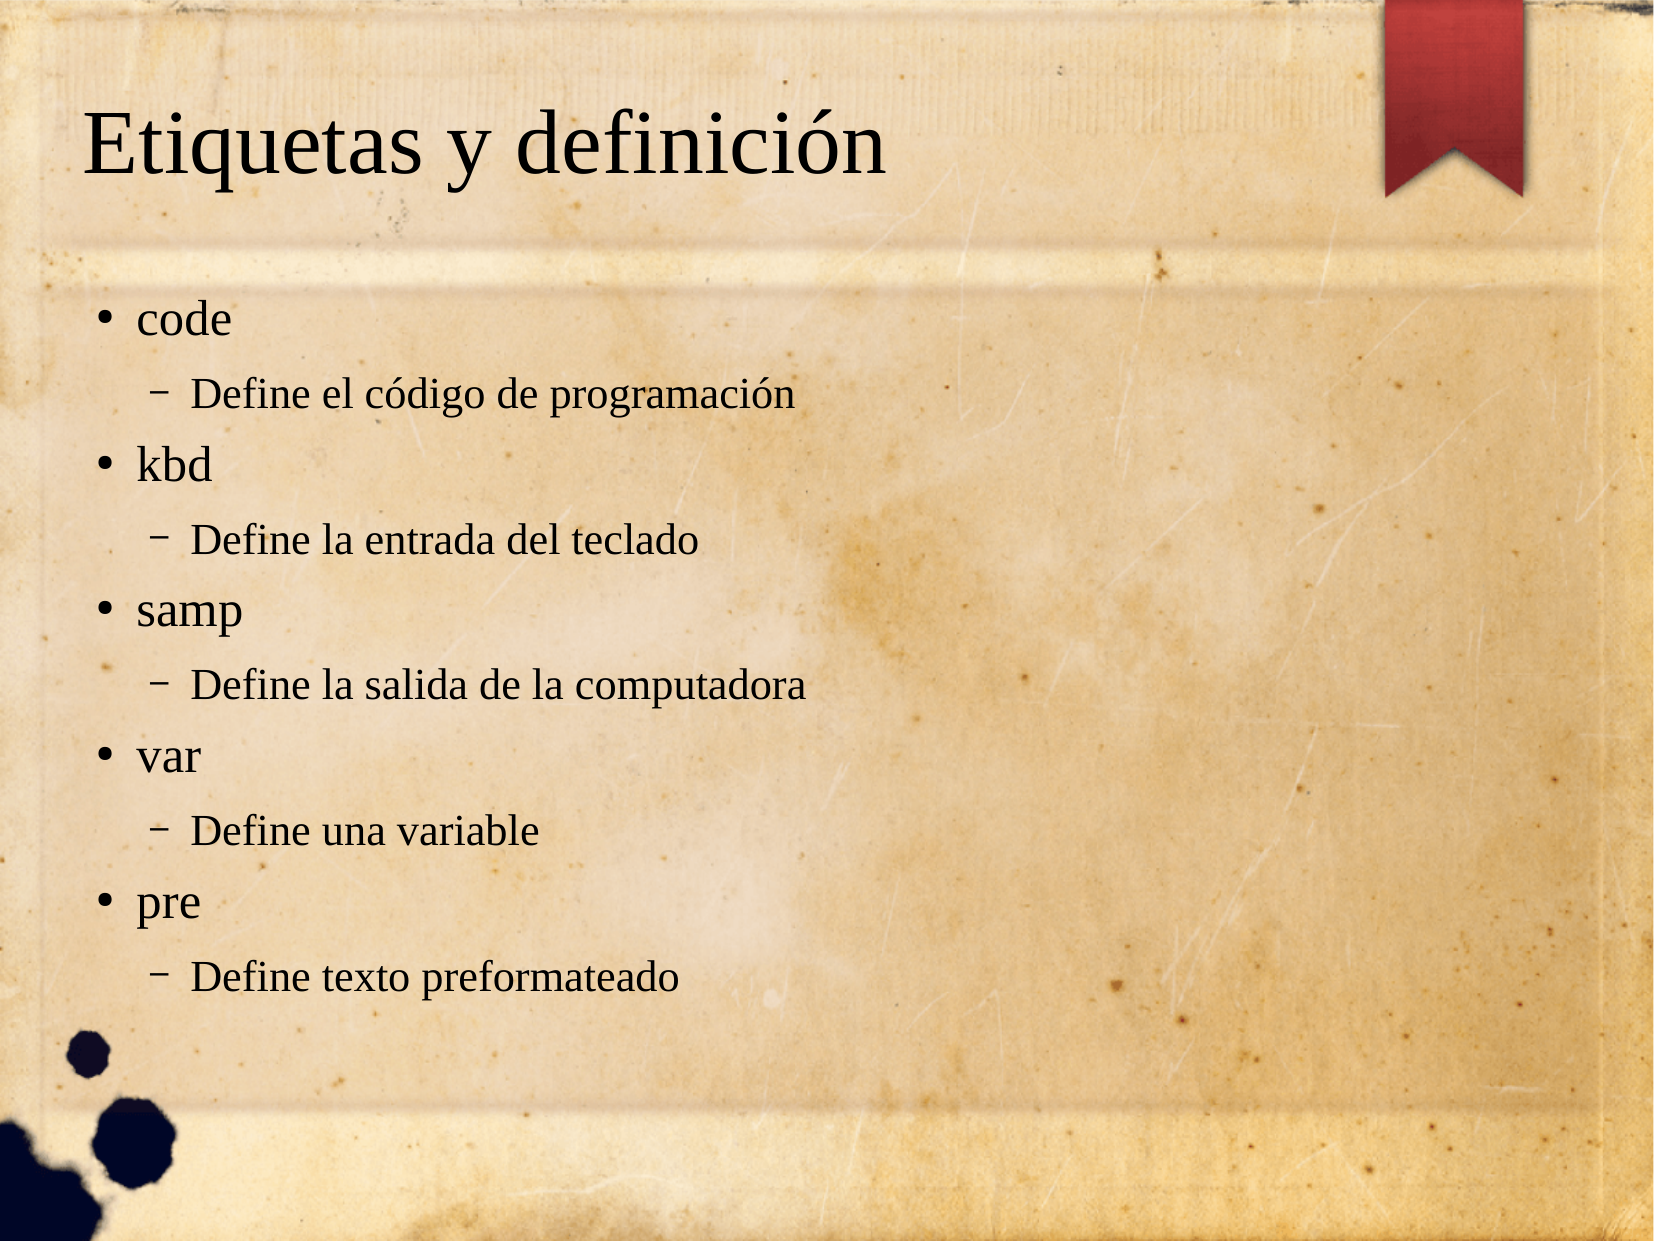

# Etiquetas y definición
code
Define el código de programación
kbd
Define la entrada del teclado
samp
Define la salida de la computadora
var
Define una variable
pre
Define texto preformateado